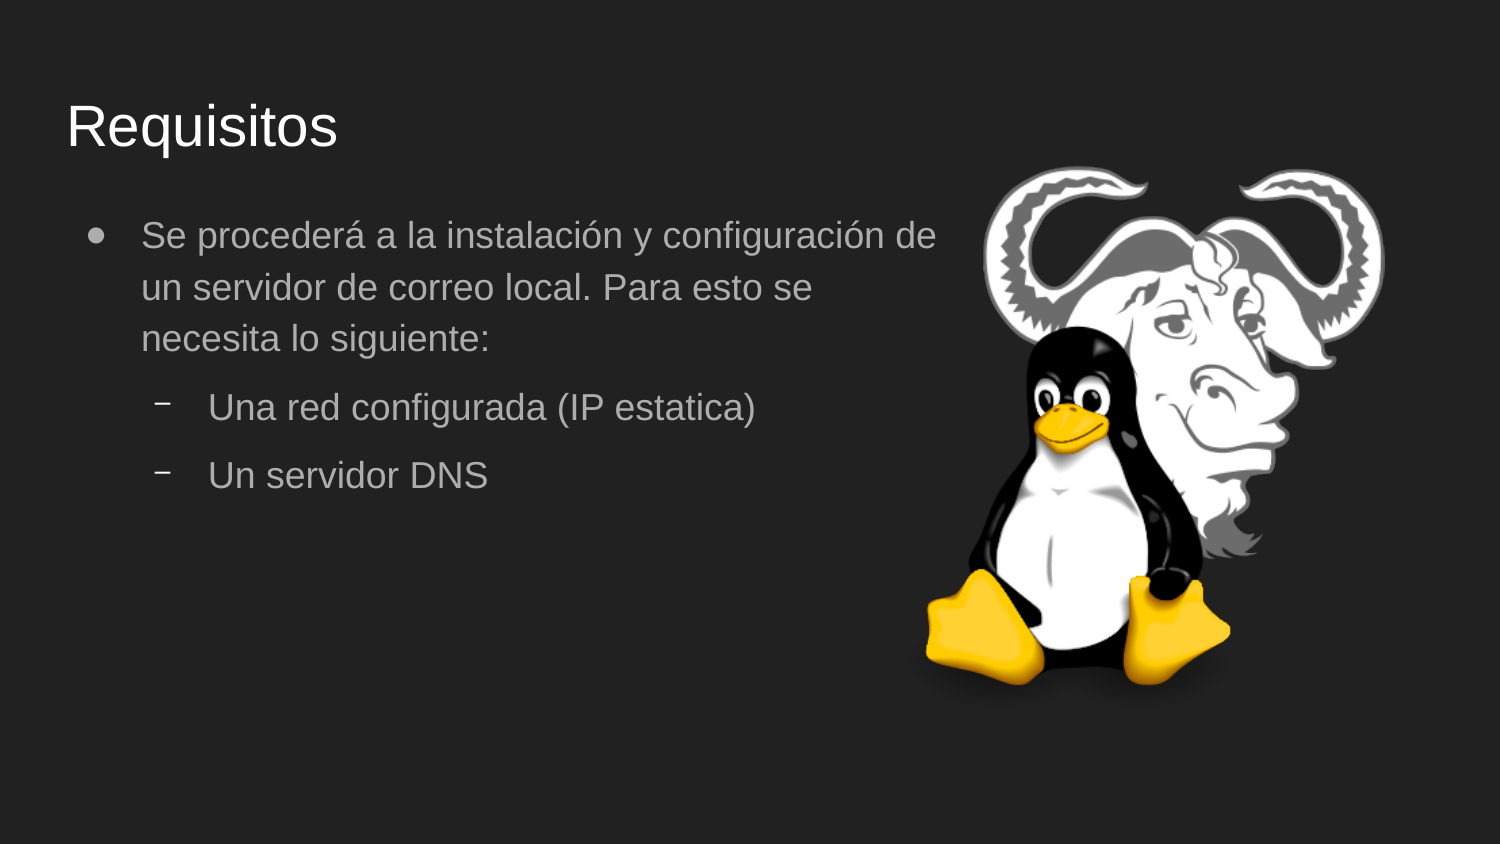

# Requisitos
Se procederá a la instalación y configuración de un servidor de correo local. Para esto se necesita lo siguiente:
Una red configurada (IP estatica)
Un servidor DNS